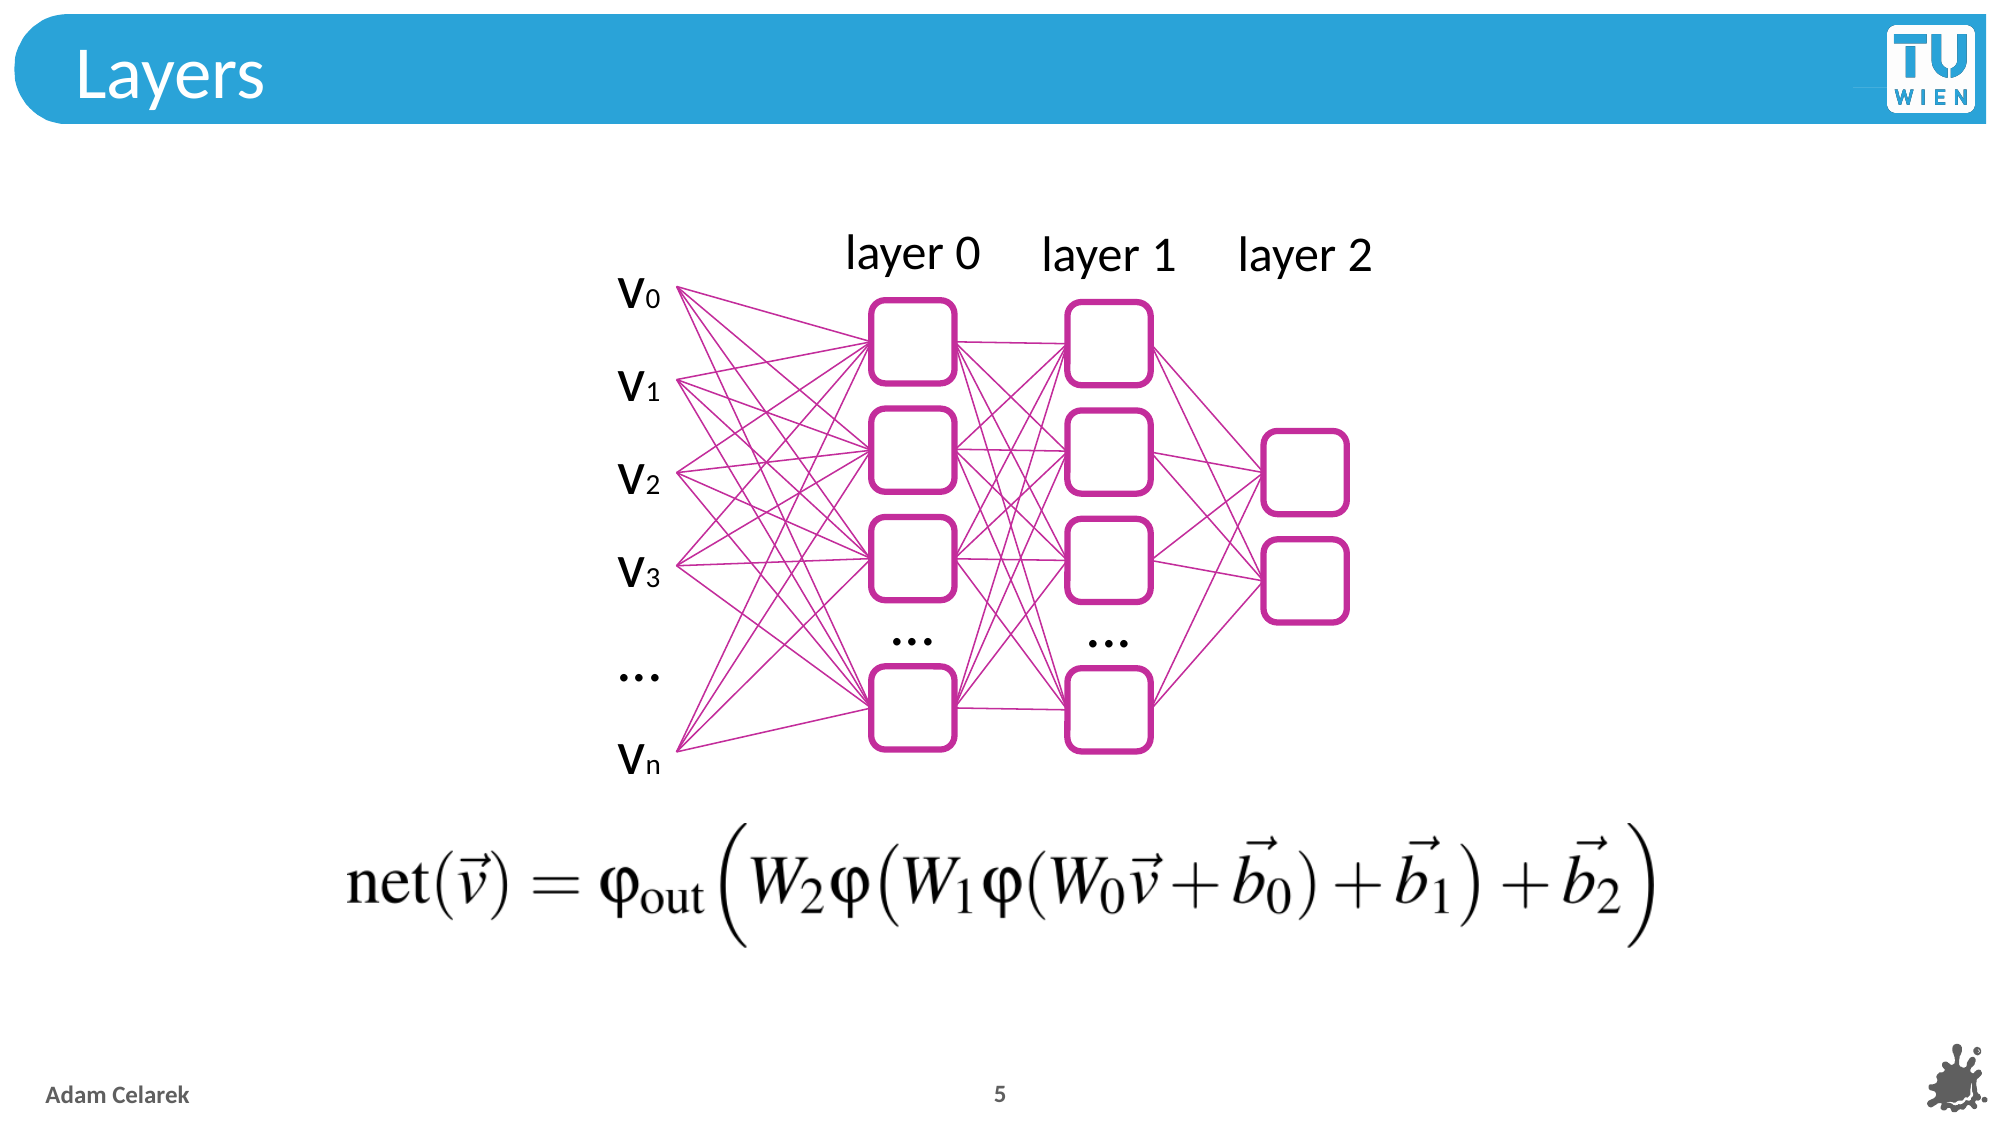

# Layers
layer 0
layer 1
layer 2
v0
v1
v2
v3
...
...
...
vn
Adam Celarek